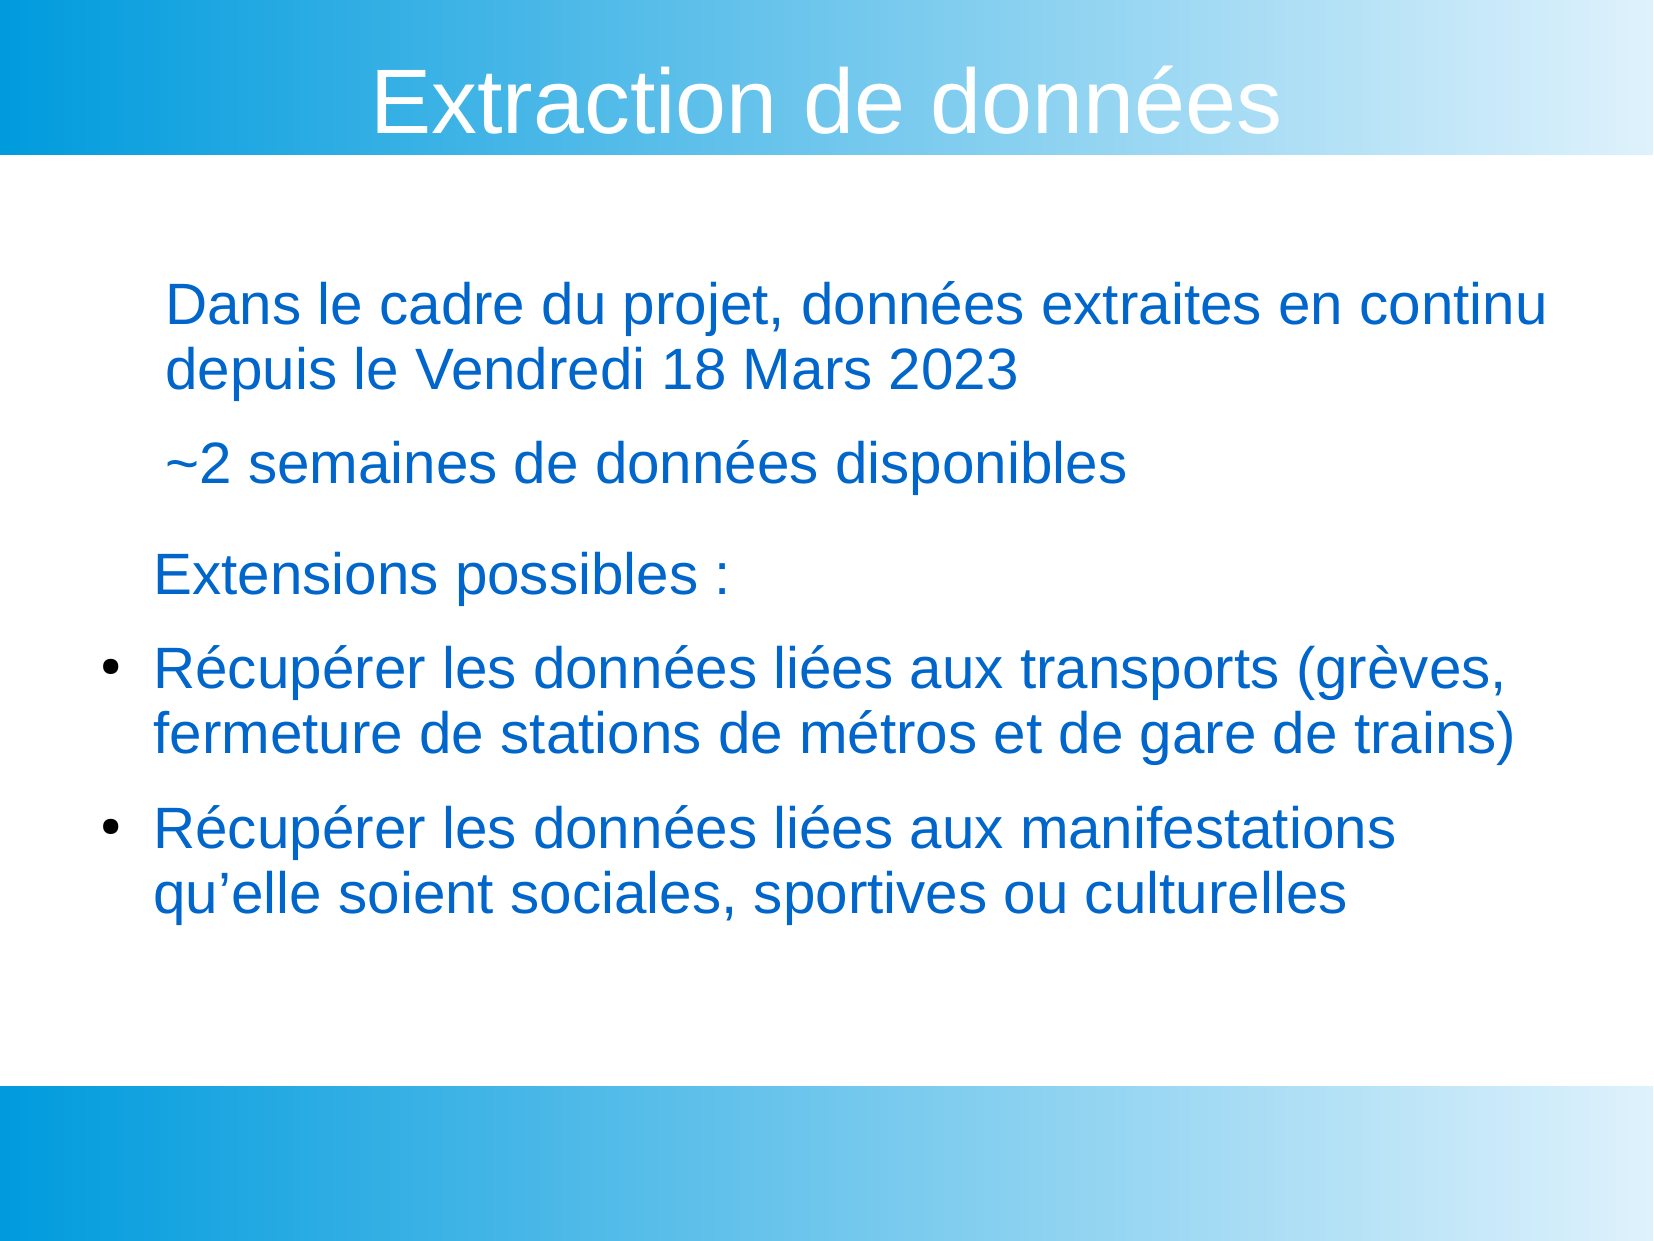

# Extraction de données
Dans le cadre du projet, données extraites en continu depuis le Vendredi 18 Mars 2023
~2 semaines de données disponibles
Extensions possibles :
Récupérer les données liées aux transports (grèves, fermeture de stations de métros et de gare de trains)
Récupérer les données liées aux manifestations qu’elle soient sociales, sportives ou culturelles